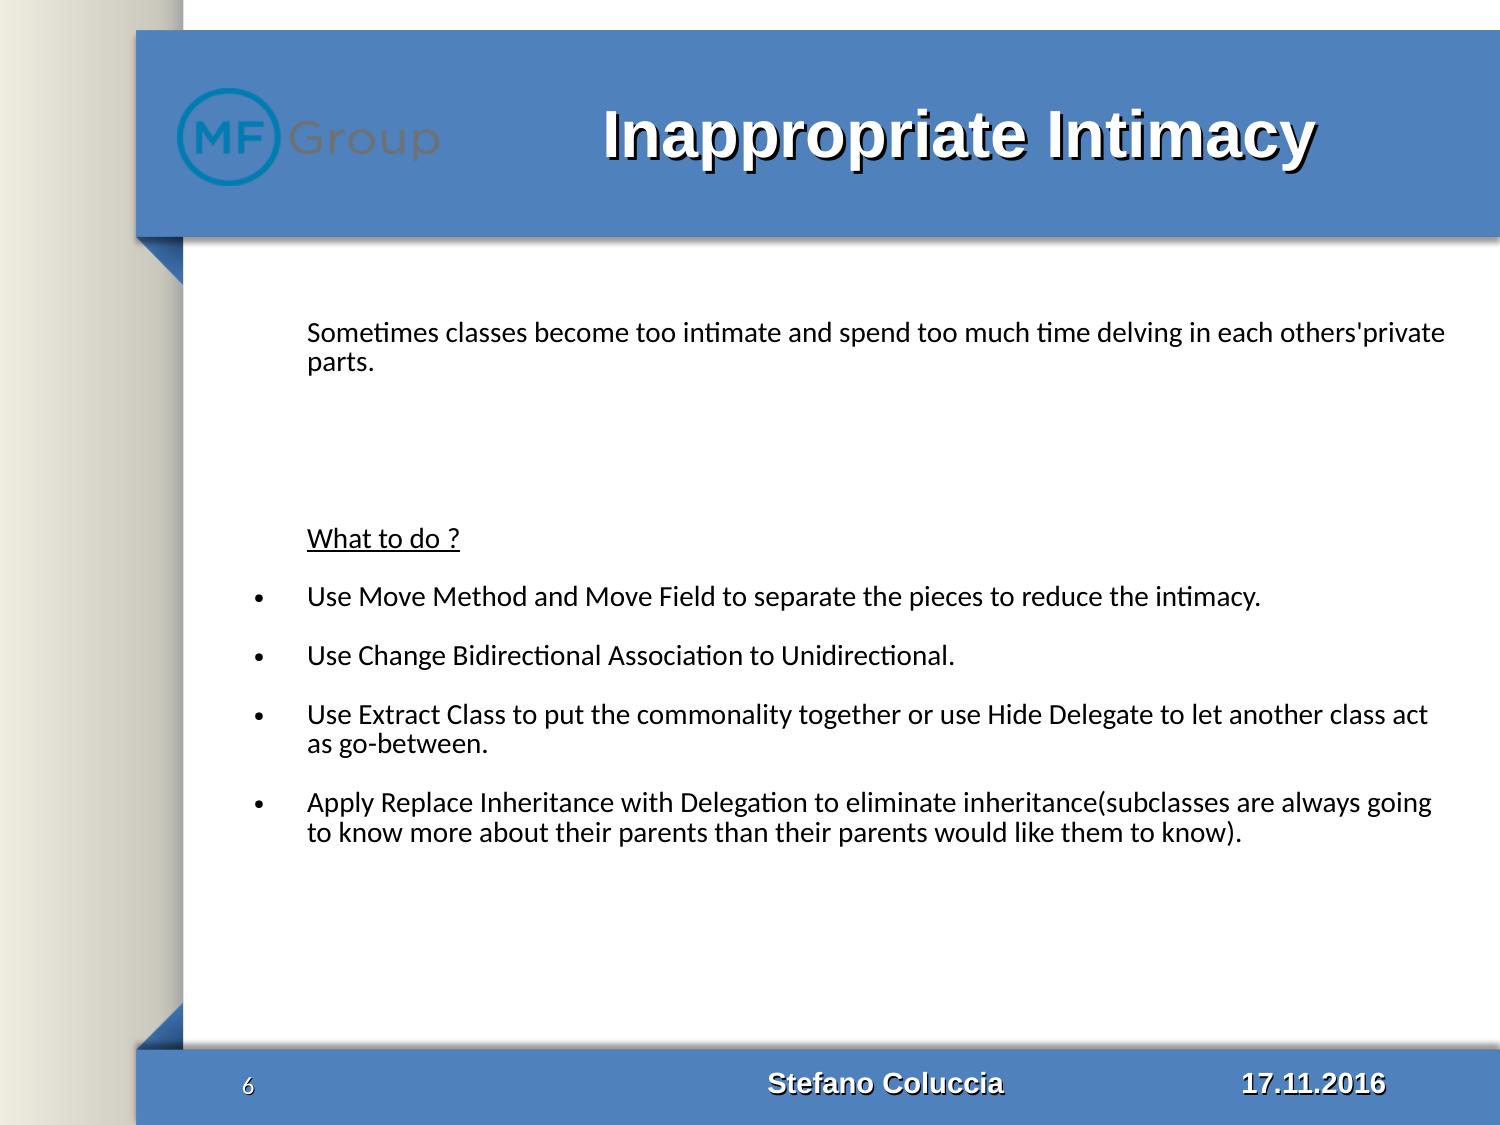

# Inappropriate Intimacy
Sometimes classes become too intimate and spend too much time delving in each others'private parts.
What to do ?
Use Move Method and Move Field to separate the pieces to reduce the intimacy.
Use Change Bidirectional Association to Unidirectional.
Use Extract Class to put the commonality together or use Hide Delegate to let another class act as go-between.
Apply Replace Inheritance with Delegation to eliminate inheritance(subclasses are always going to know more about their parents than their parents would like them to know).
6
Stefano Coluccia
17.11.2016